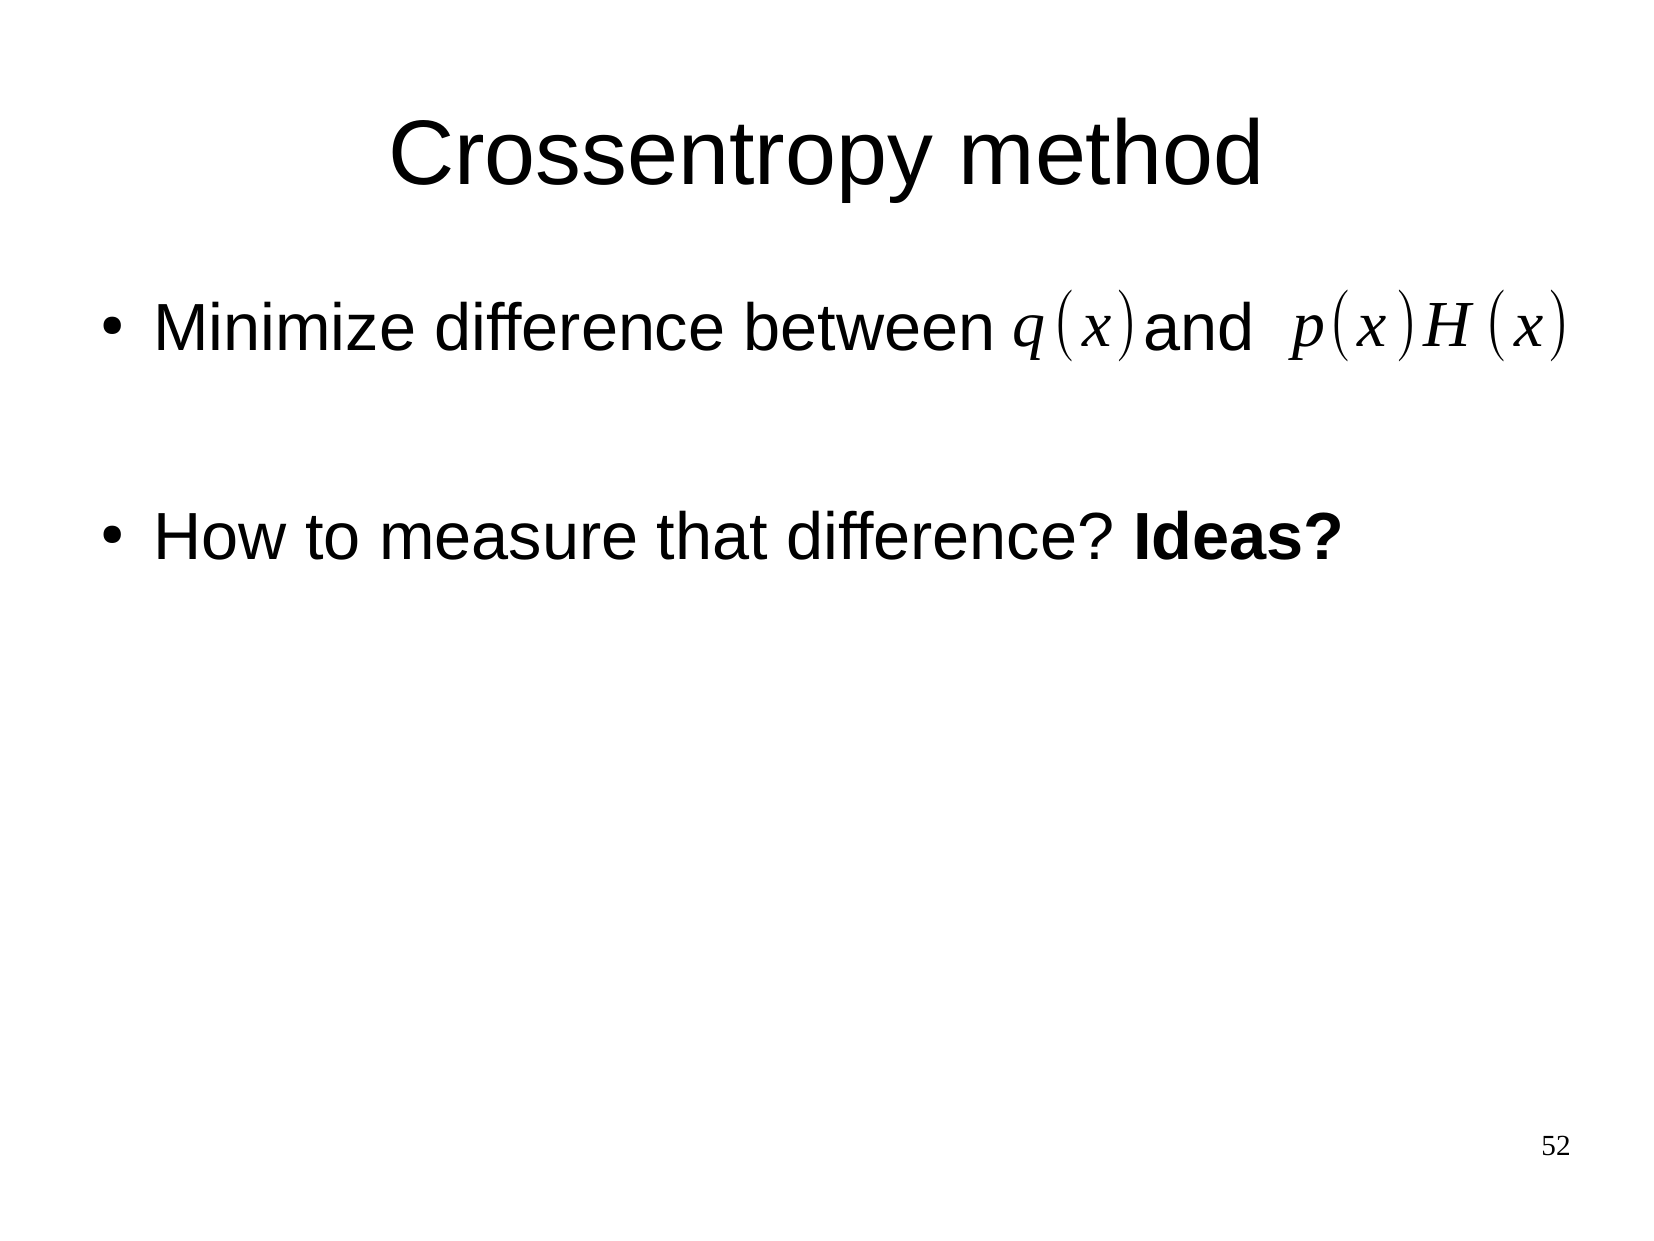

# Crossentropy method
Minimize difference between and
How to measure that difference? Ideas?
52